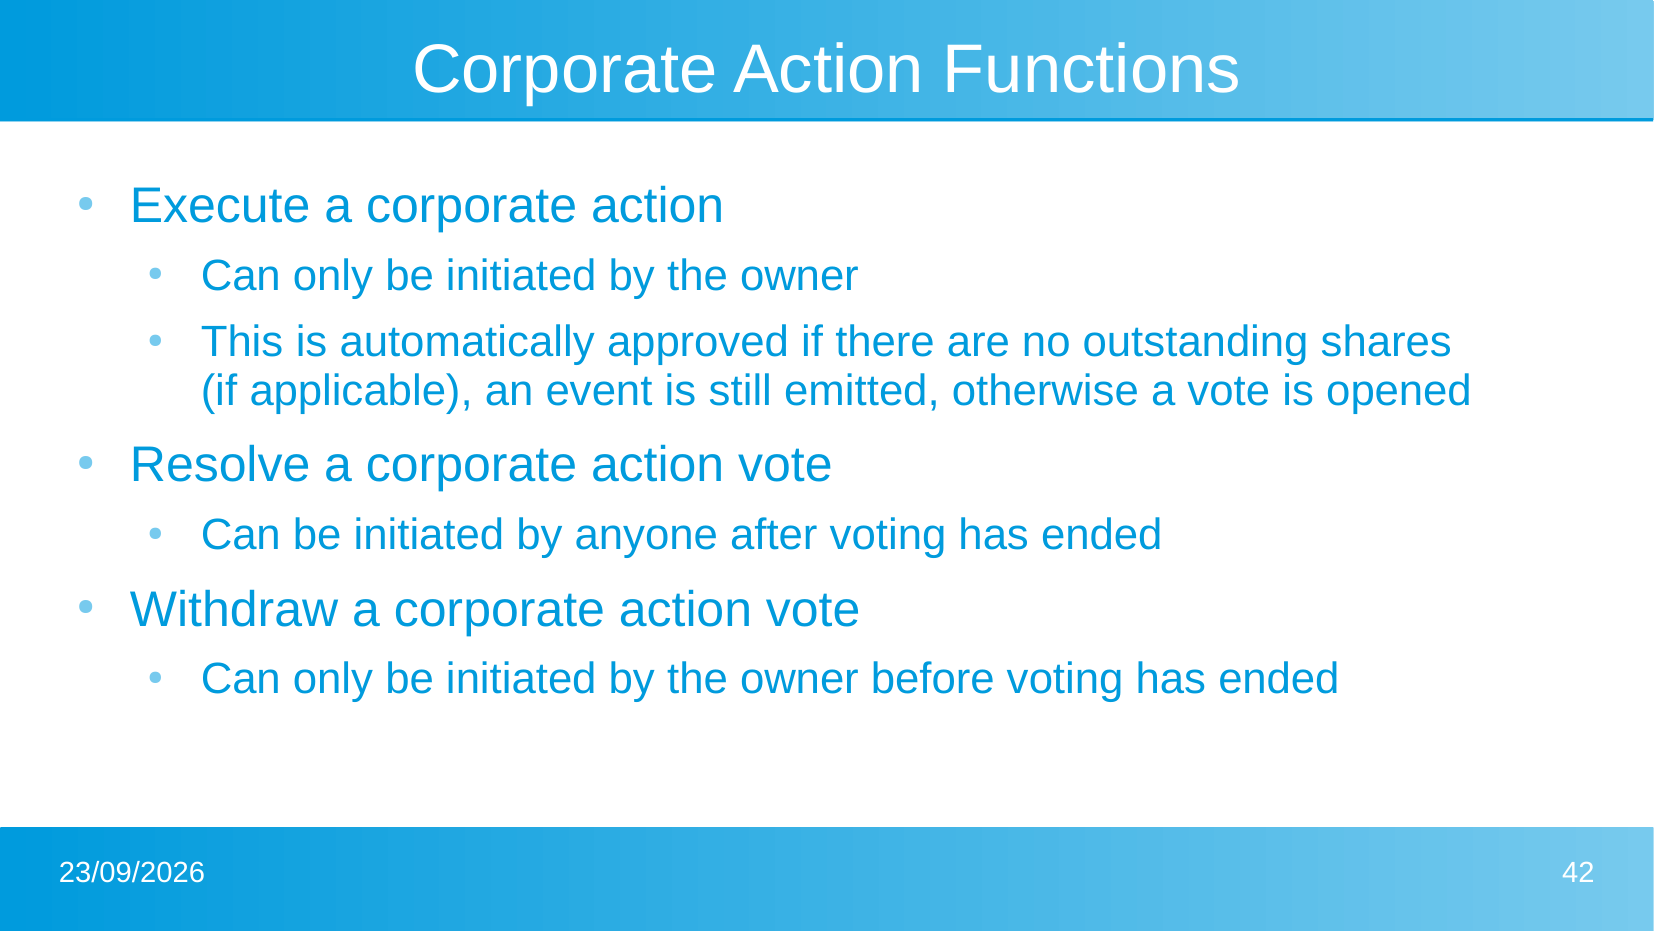

# Corporate Action Functions
Execute a corporate action
Can only be initiated by the owner
This is automatically approved if there are no outstanding shares
(if applicable), an event is still emitted, otherwise a vote is opened
Resolve a corporate action vote
Can be initiated by anyone after voting has ended
Withdraw a corporate action vote
Can only be initiated by the owner before voting has ended
42